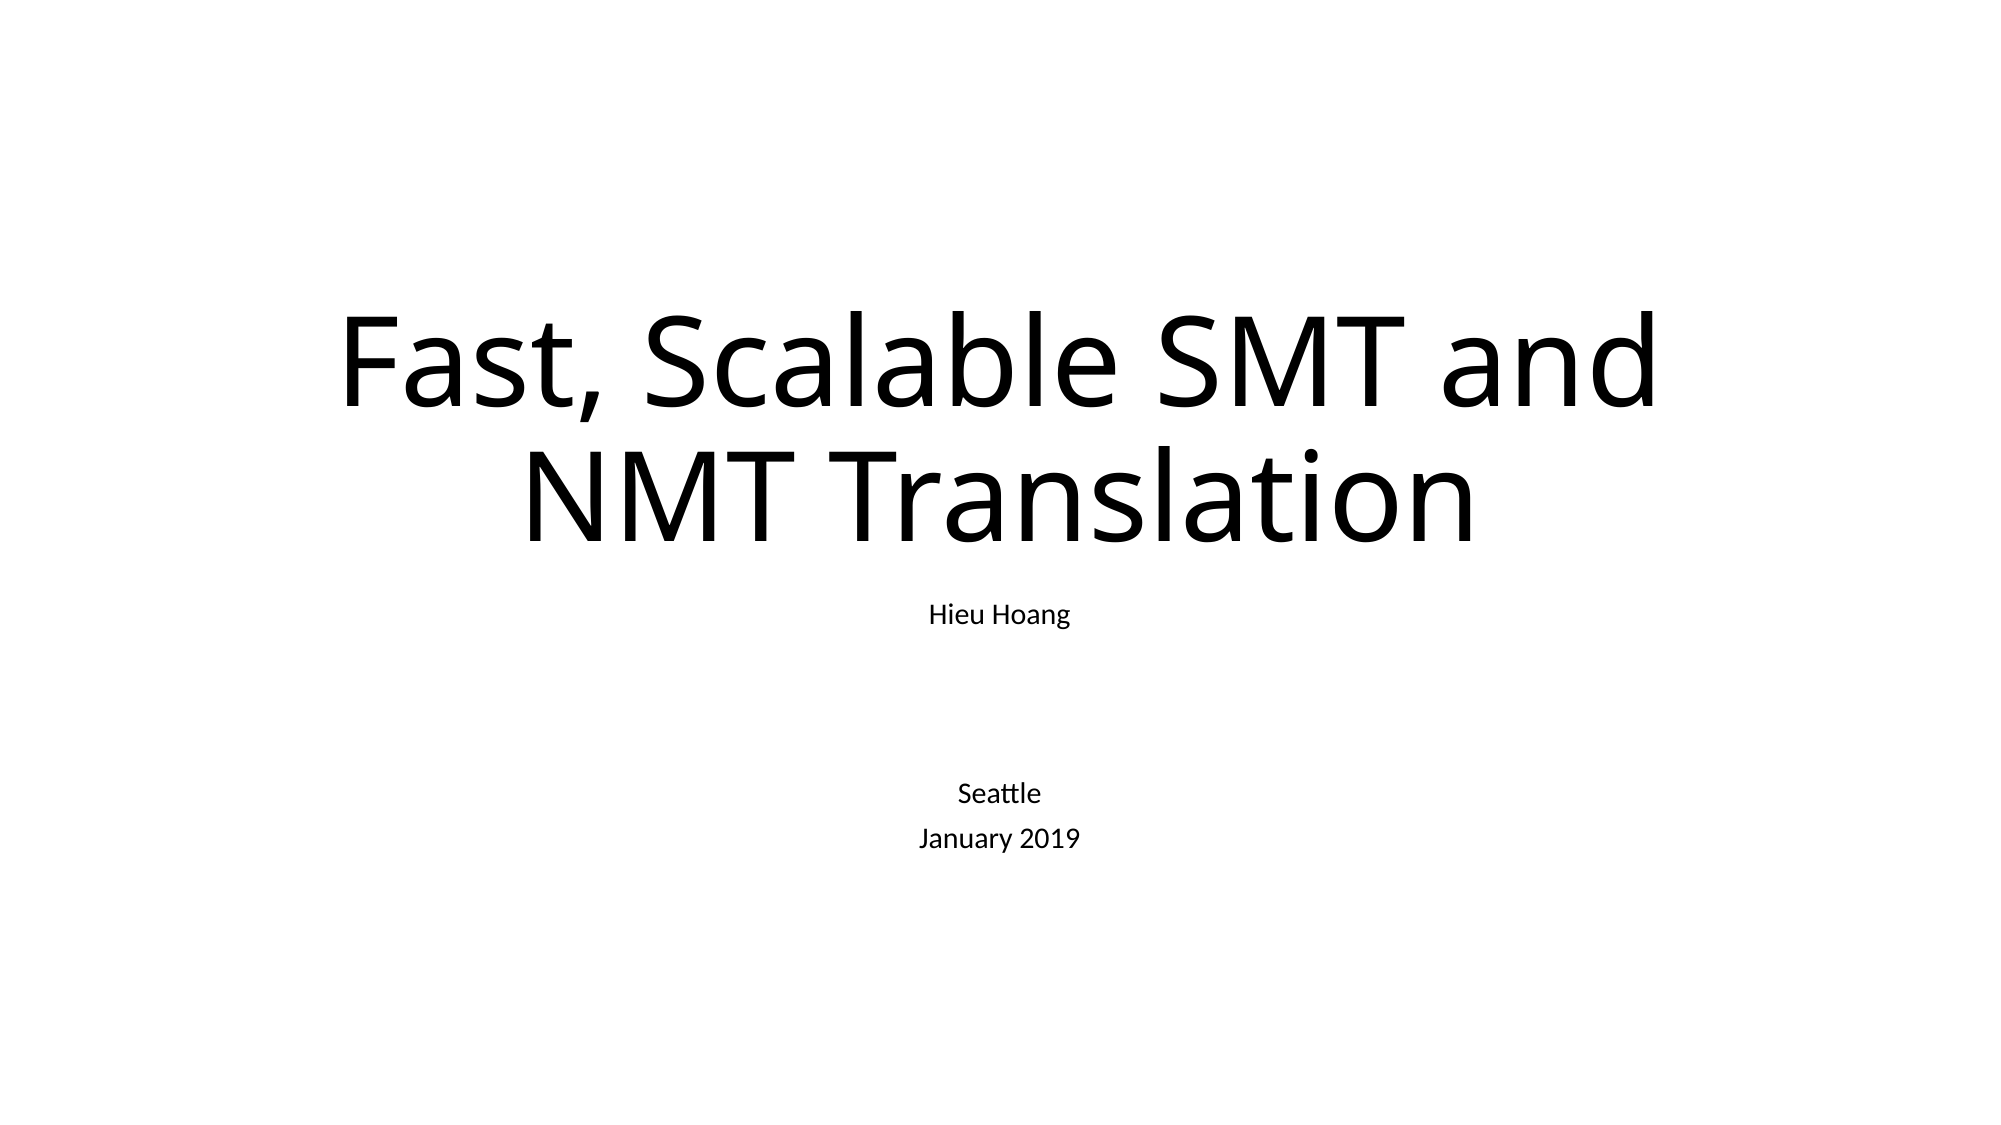

Fast, Scalable SMT and NMT Translation
Hieu Hoang
Seattle
January 2019